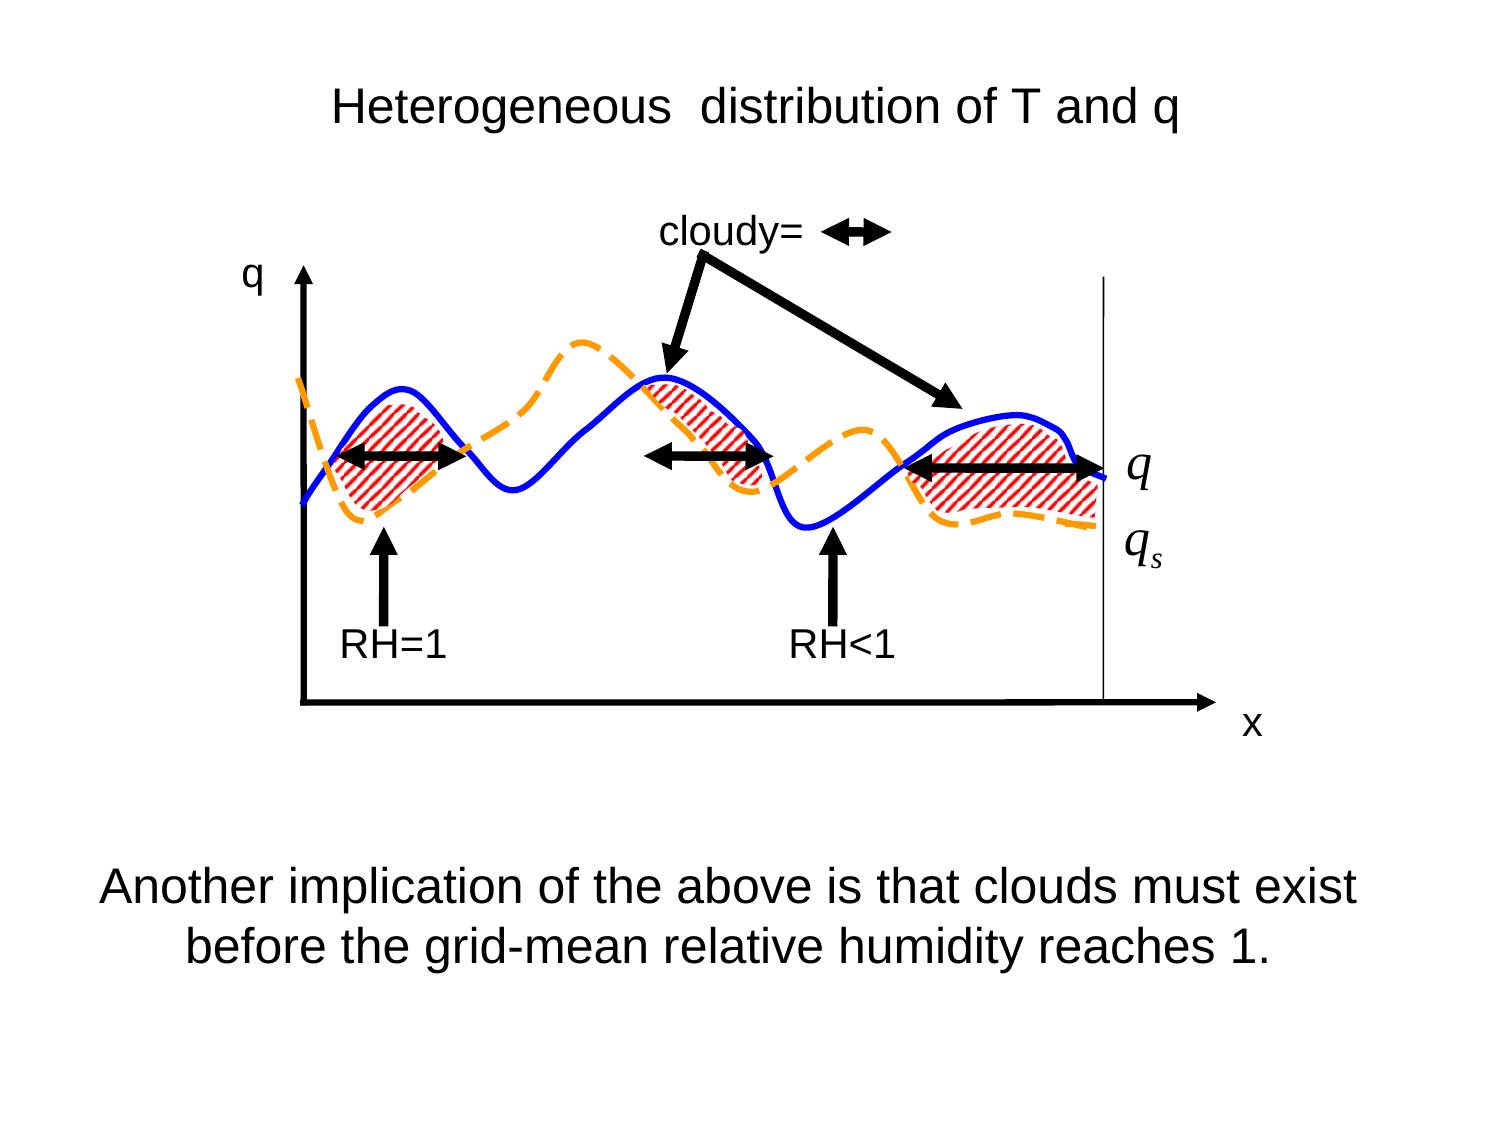

Heterogeneous distribution of T and q
q
x
cloudy=
RH=1
RH<1
Another implication of the above is that clouds must exist before the grid-mean relative humidity reaches 1.